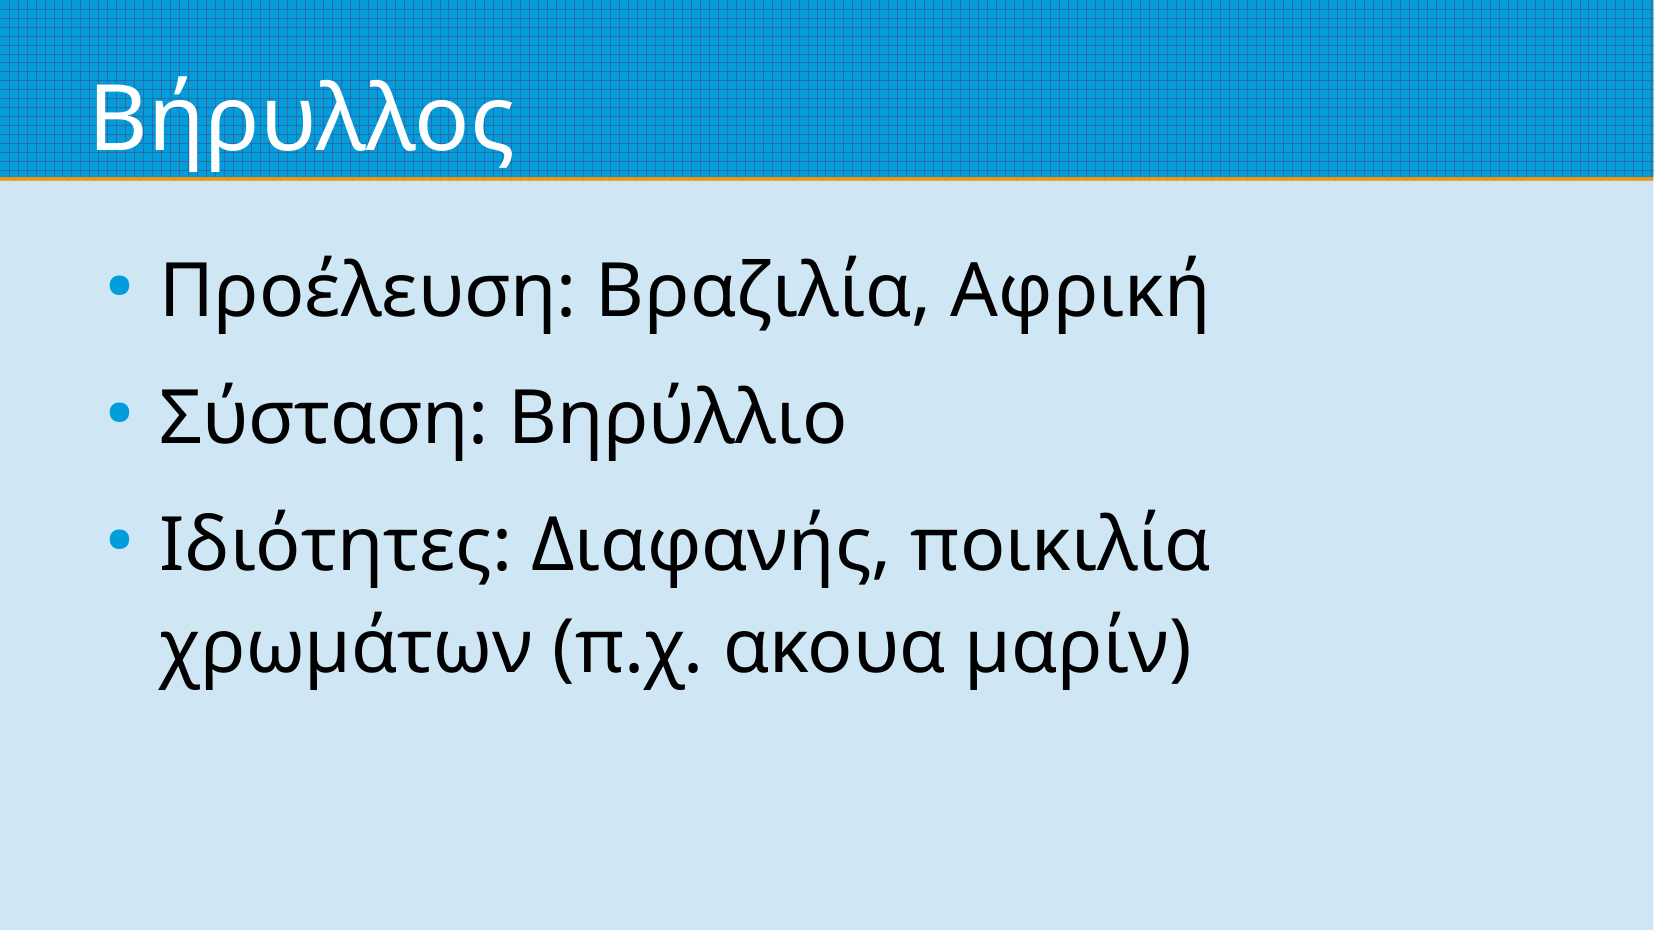

# Βήρυλλος
Προέλευση: Βραζιλία, Αφρική
Σύσταση: Βηρύλλιο
Ιδιότητες: Διαφανής, ποικιλία χρωμάτων (π.χ. ακουα μαρίν)